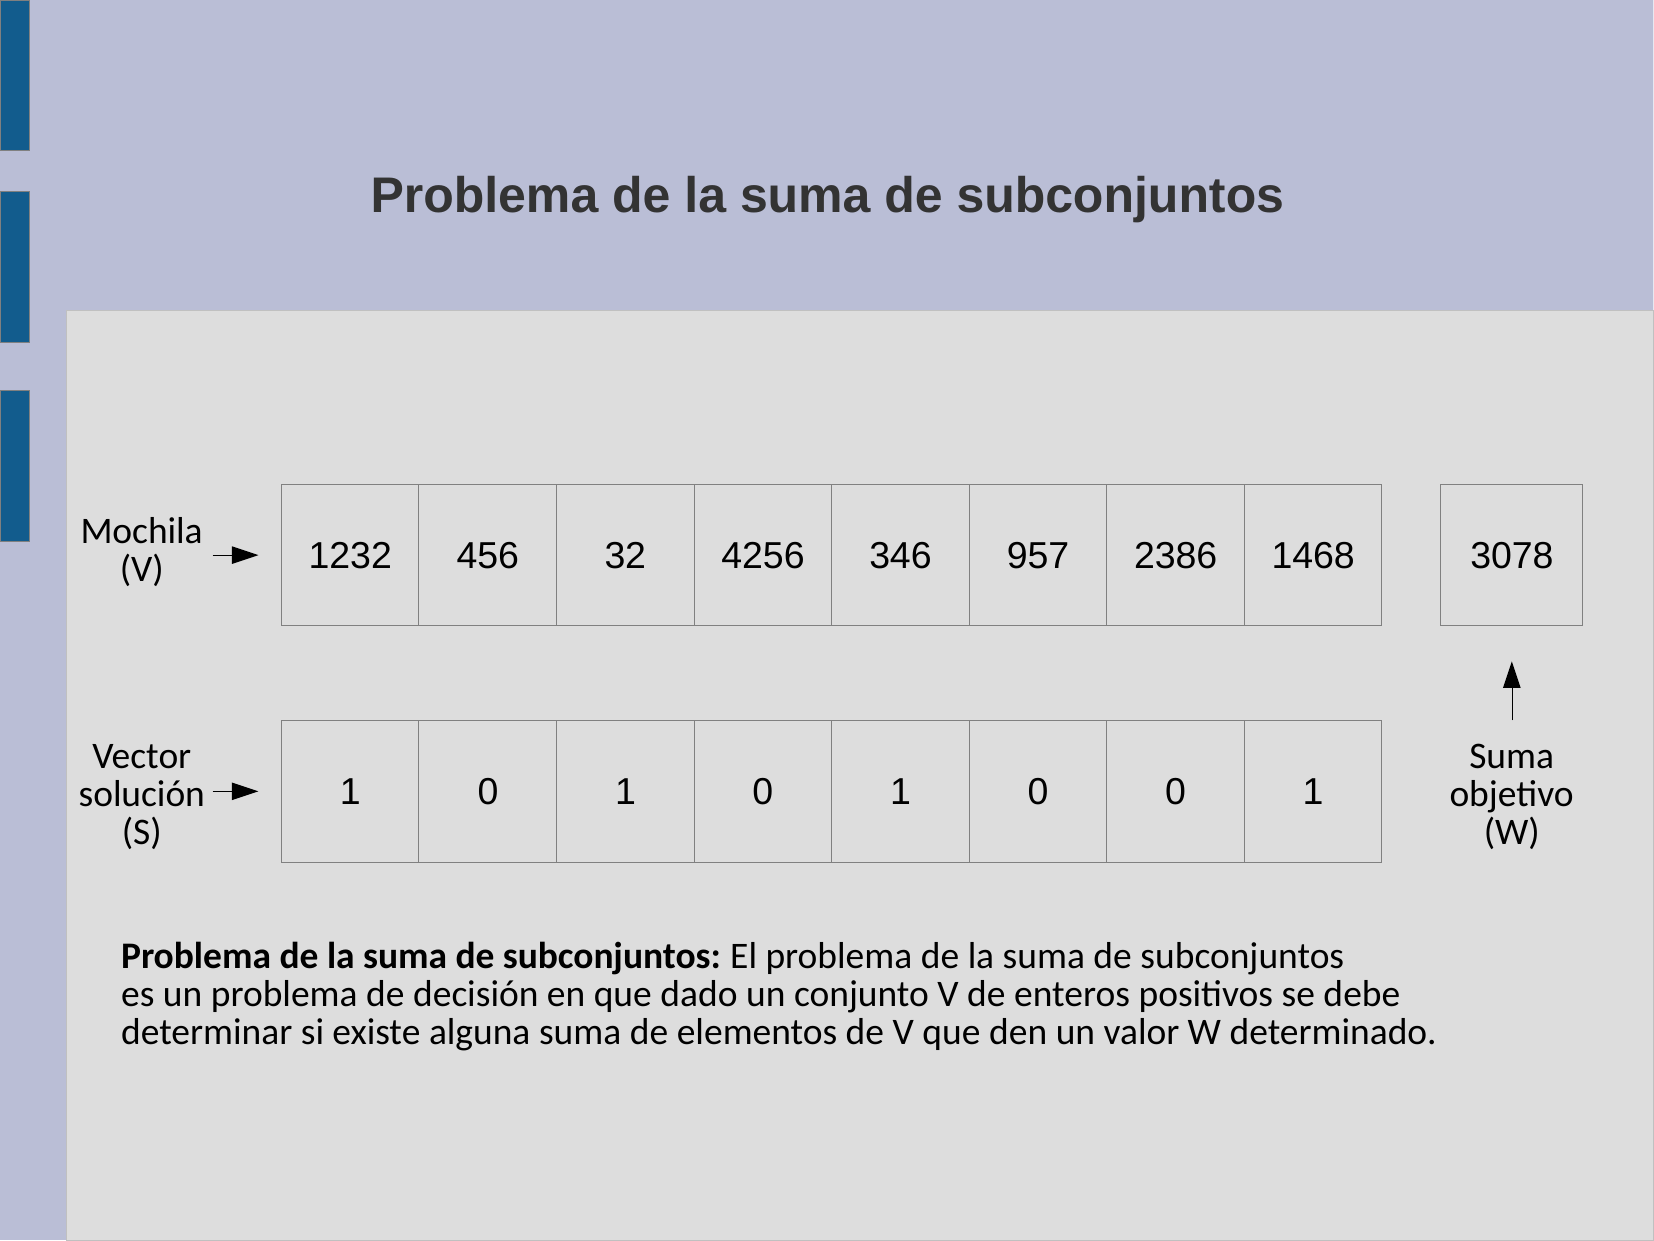

# Problema de la suma de subconjuntos
1232
456
32
4256
346
957
2386
1468
3078
Mochila
(V)
1
0
1
0
1
0
0
1
Vector solución
(S)
Suma objetivo (W)
Problema de la suma de subconjuntos: El problema de la suma de subconjuntos
es un problema de decisión en que dado un conjunto V de enteros positivos se debe
determinar si existe alguna suma de elementos de V que den un valor W determinado.